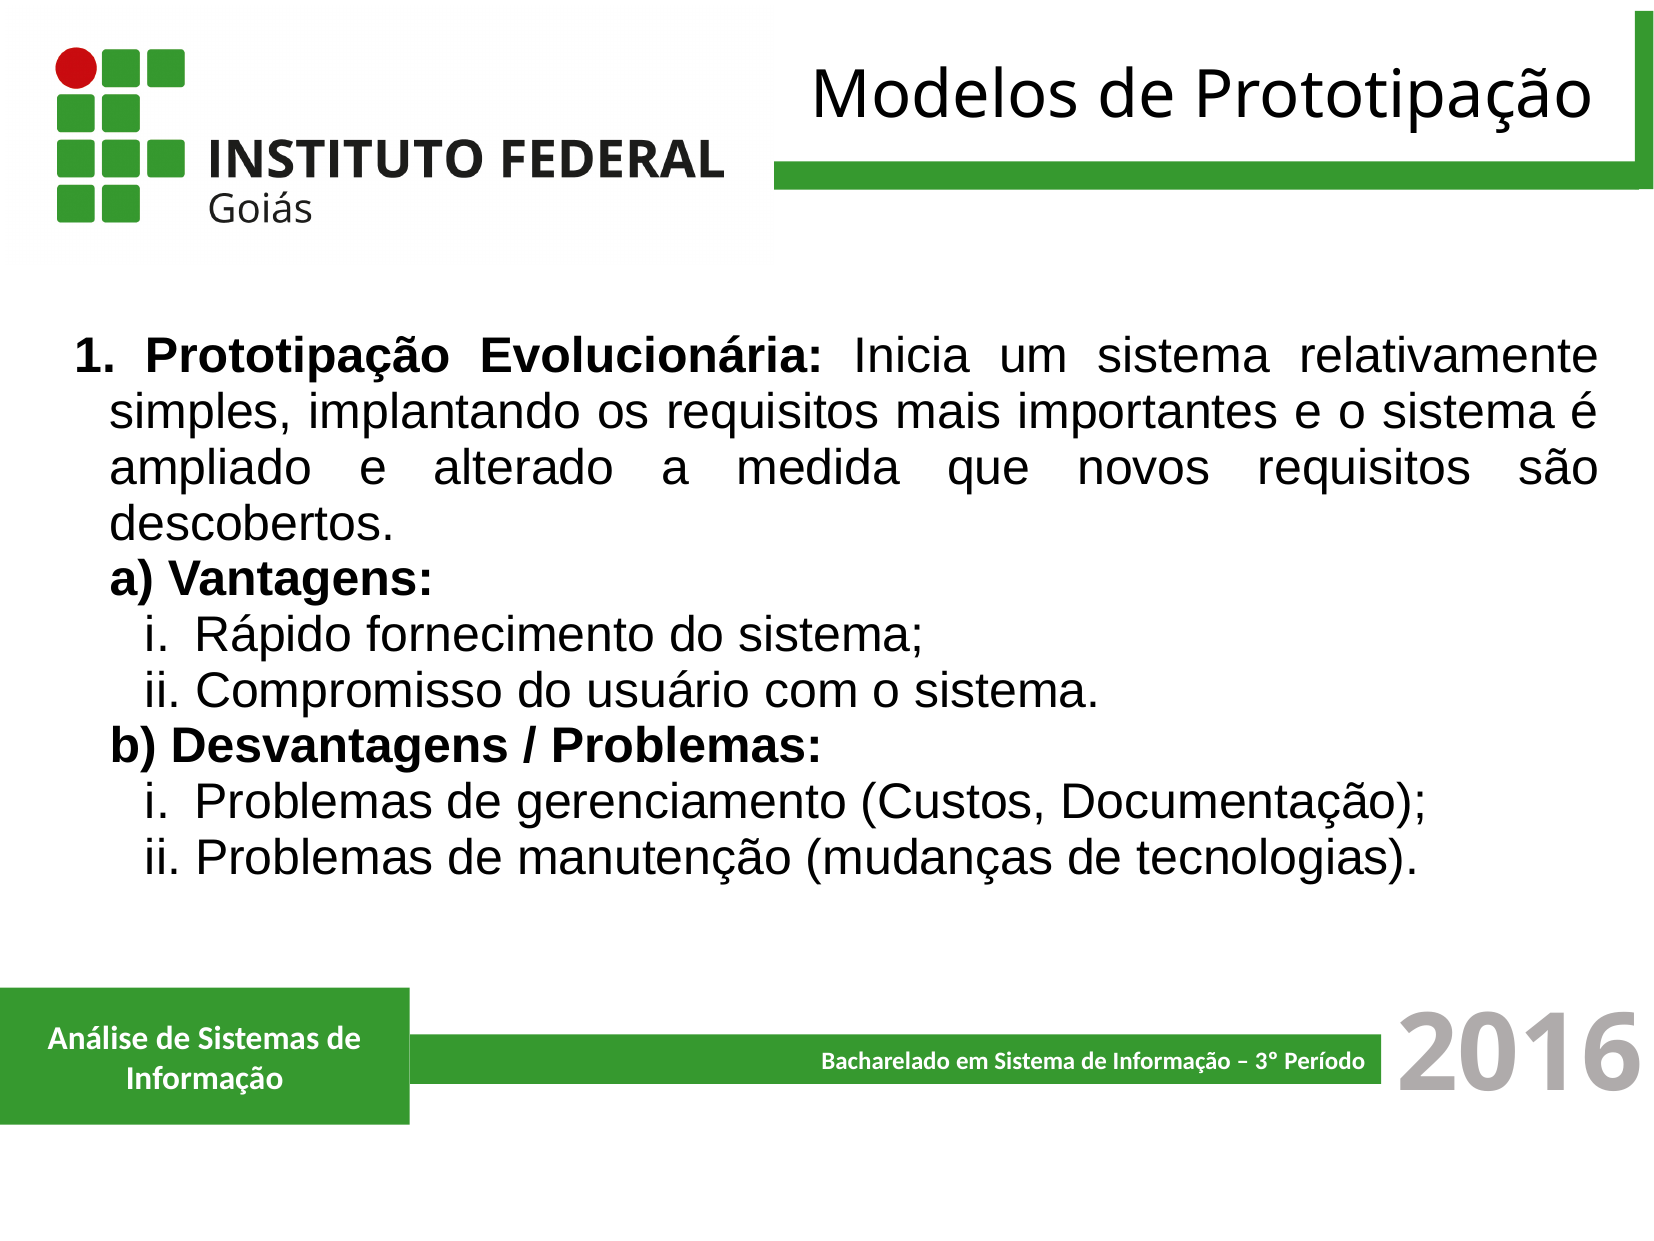

Modelos de Prototipação
 Prototipação Evolucionária: Inicia um sistema relativamente simples, implantando os requisitos mais importantes e o sistema é ampliado e alterado a medida que novos requisitos são descobertos.
 Vantagens:
 Rápido fornecimento do sistema;
 Compromisso do usuário com o sistema.
 Desvantagens / Problemas:
 Problemas de gerenciamento (Custos, Documentação);
 Problemas de manutenção (mudanças de tecnologias).
2016
Análise de Sistemas de Informação
Bacharelado em Sistema de Informação – 3º Período